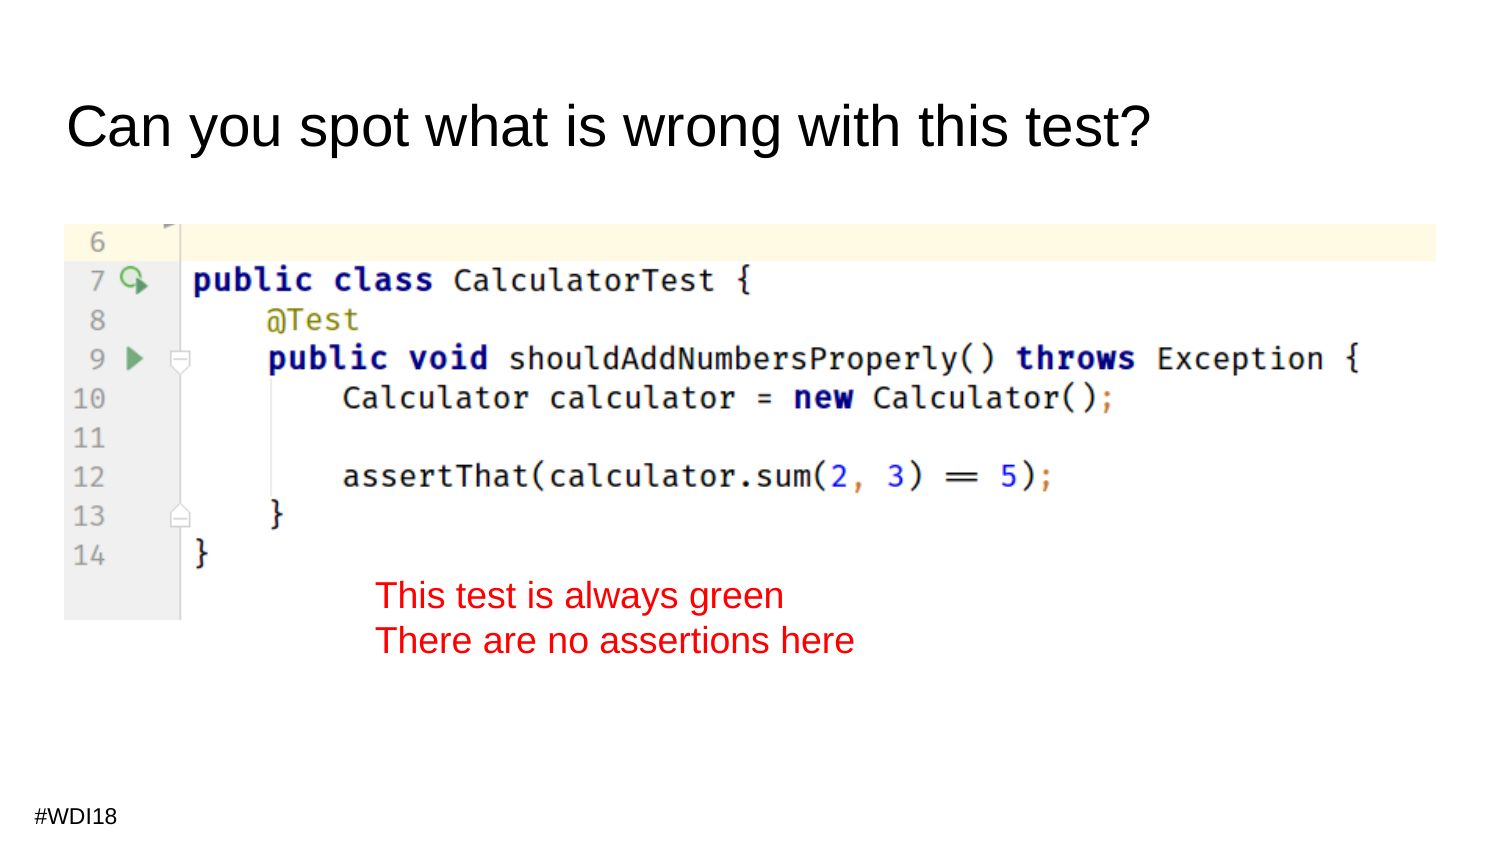

# Can you spot what is wrong with this test?
This test is always green
There are no assertions here
 #WDI18